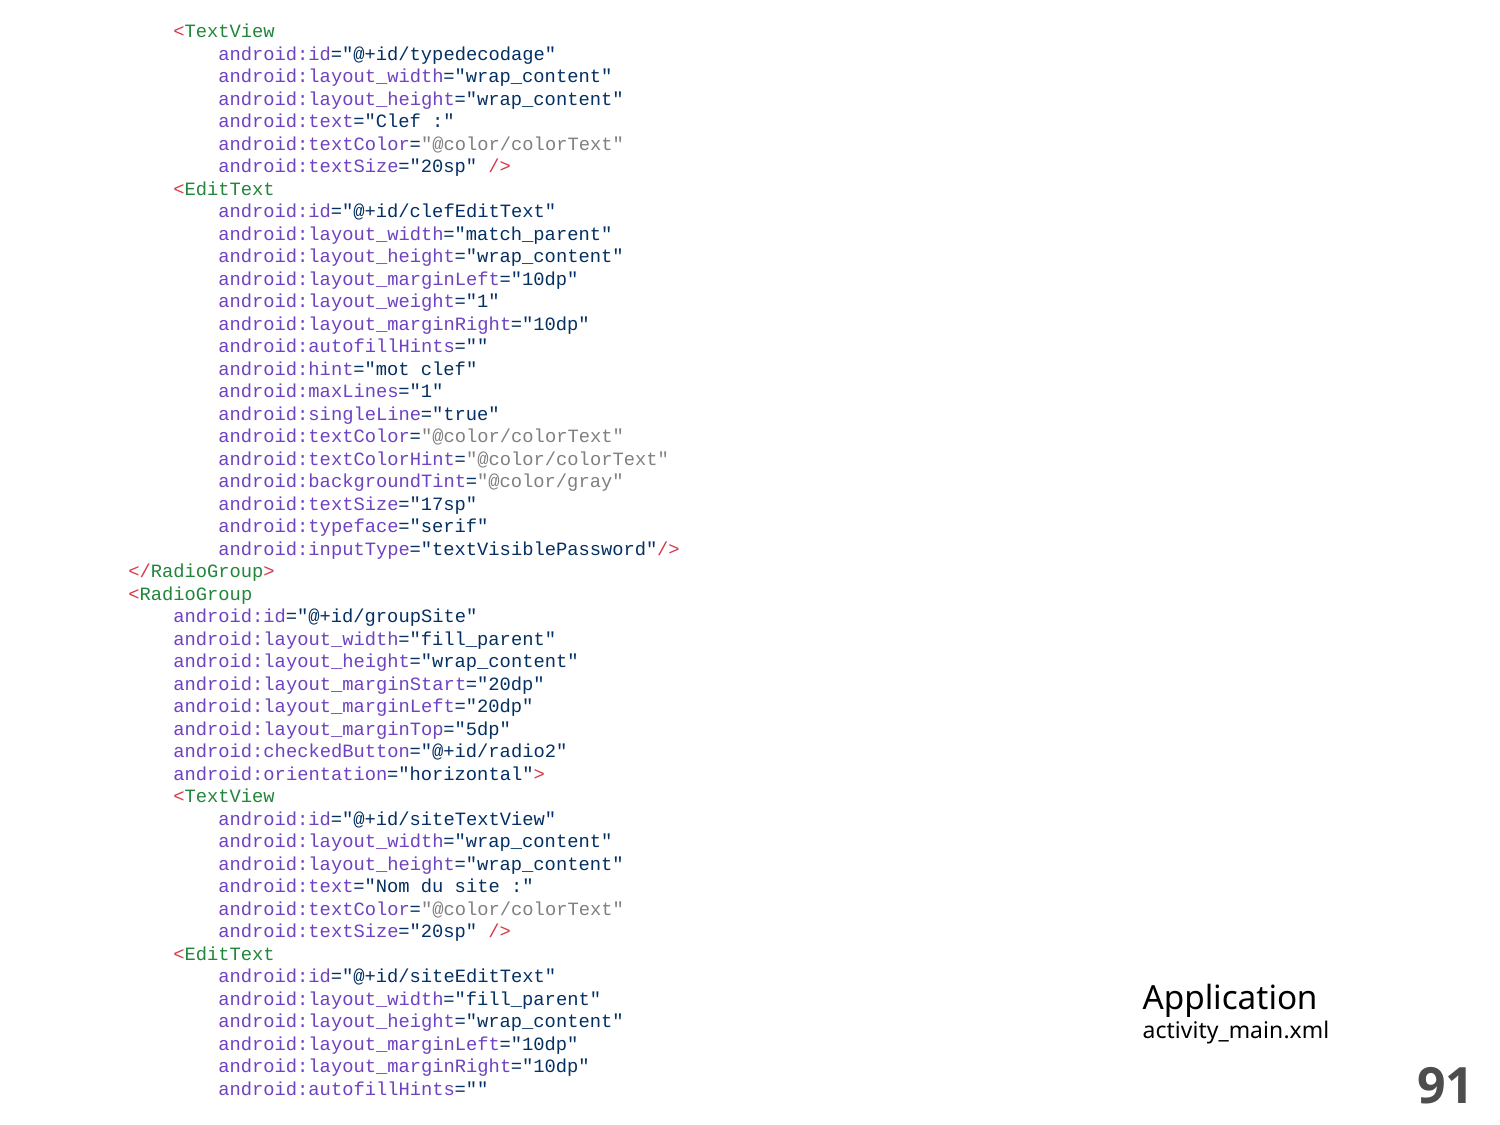

<TextView
 android:id="@+id/typedecodage"
 android:layout_width="wrap_content"
 android:layout_height="wrap_content"
 android:text="Clef :"
 android:textColor="@color/colorText"
 android:textSize="20sp" />
 <EditText
 android:id="@+id/clefEditText"
 android:layout_width="match_parent"
 android:layout_height="wrap_content"
 android:layout_marginLeft="10dp"
 android:layout_weight="1"
 android:layout_marginRight="10dp"
 android:autofillHints=""
 android:hint="mot clef"
 android:maxLines="1"
 android:singleLine="true"
 android:textColor="@color/colorText"
 android:textColorHint="@color/colorText"
 android:backgroundTint="@color/gray"
 android:textSize="17sp"
 android:typeface="serif"
 android:inputType="textVisiblePassword"/>
 </RadioGroup>
 <RadioGroup
 android:id="@+id/groupSite"
 android:layout_width="fill_parent"
 android:layout_height="wrap_content"
 android:layout_marginStart="20dp"
 android:layout_marginLeft="20dp"
 android:layout_marginTop="5dp"
 android:checkedButton="@+id/radio2"
 android:orientation="horizontal">
 <TextView
 android:id="@+id/siteTextView"
 android:layout_width="wrap_content"
 android:layout_height="wrap_content"
 android:text="Nom du site :"
 android:textColor="@color/colorText"
 android:textSize="20sp" />
 <EditText
 android:id="@+id/siteEditText"
 android:layout_width="fill_parent"
 android:layout_height="wrap_content"
 android:layout_marginLeft="10dp"
 android:layout_marginRight="10dp"
 android:autofillHints=""
Application
activity_main.xml